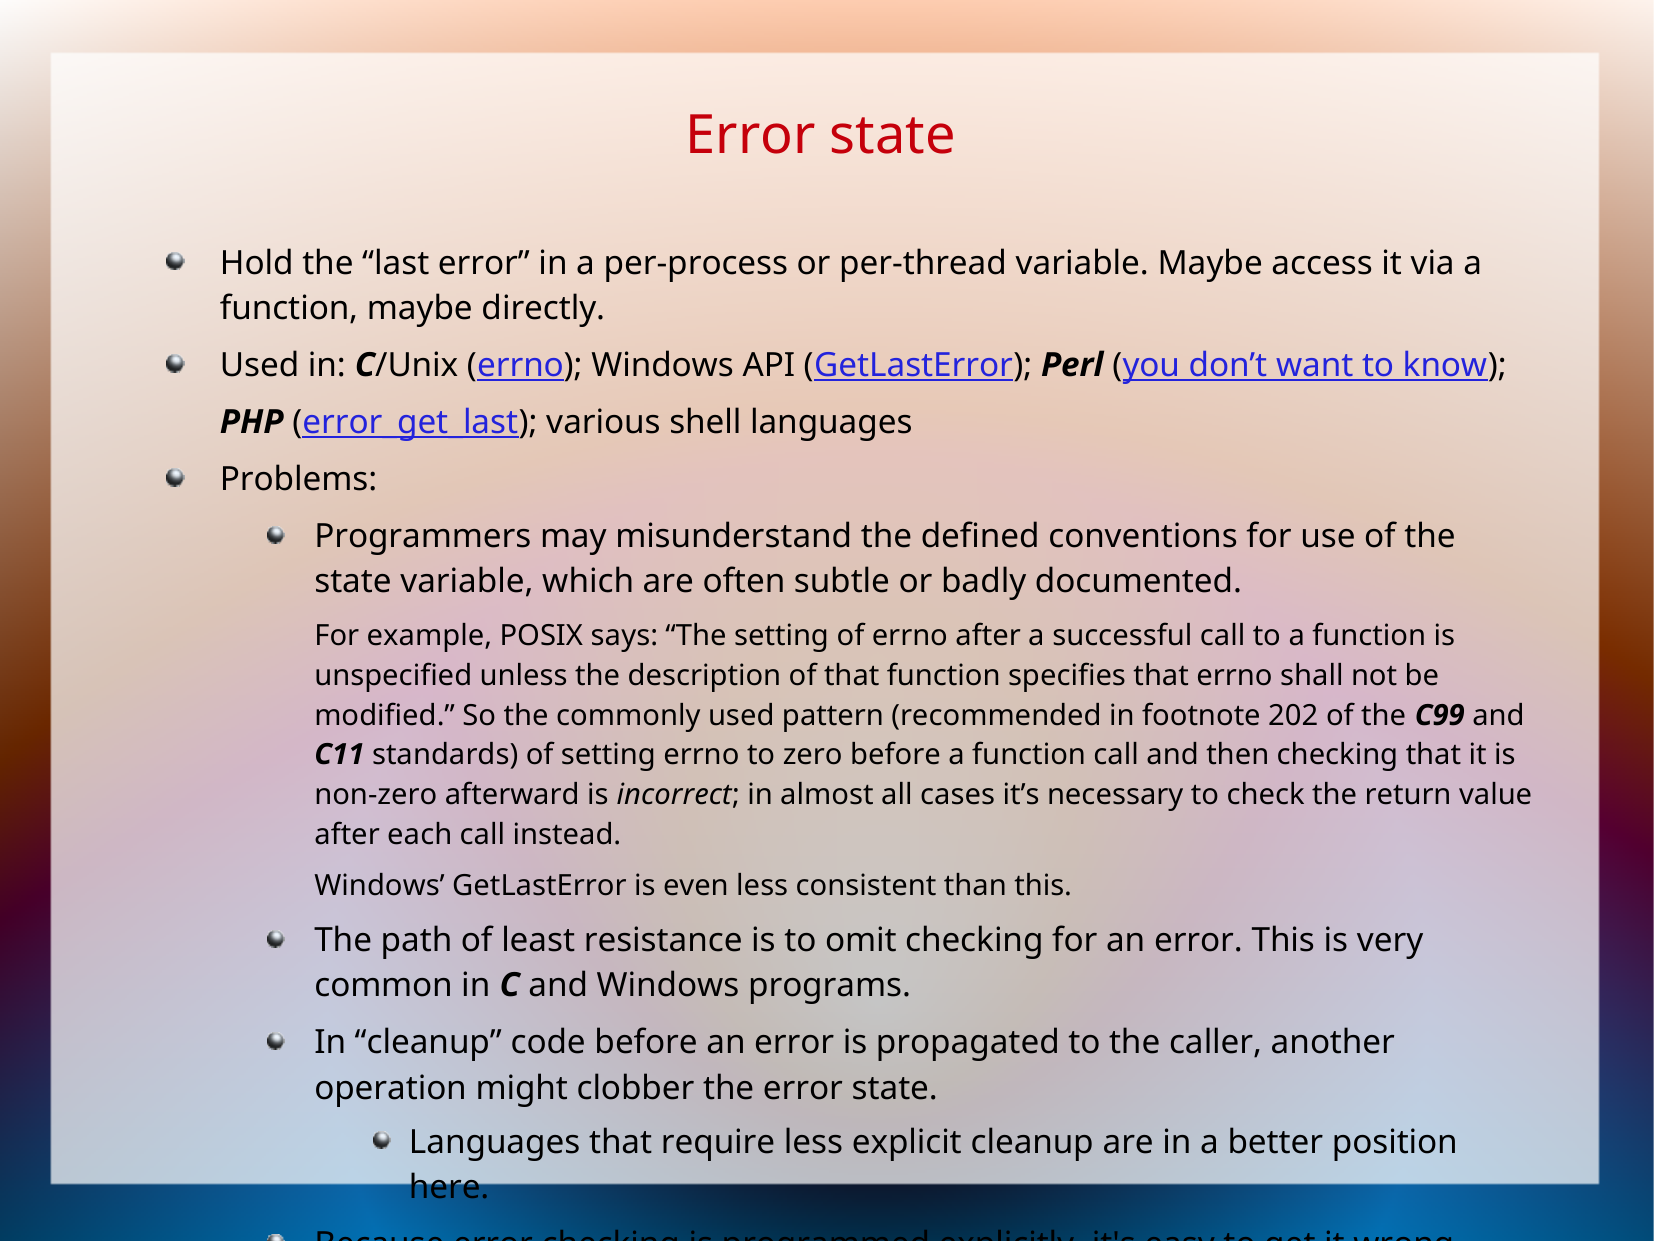

# Error state
Hold the “last error” in a per-process or per-thread variable. Maybe access it via a function, maybe directly.
Used in: C/Unix (errno); Windows API (GetLastError); Perl (you don’t want to know);
PHP (error_get_last); various shell languages
Problems:
Programmers may misunderstand the defined conventions for use of the state variable, which are often subtle or badly documented.
For example, POSIX says: “The setting of errno after a successful call to a function is unspecified unless the description of that function specifies that errno shall not be modified.” So the commonly used pattern (recommended in footnote 202 of the C99 and C11 standards) of setting errno to zero before a function call and then checking that it is non-zero afterward is incorrect; in almost all cases it’s necessary to check the return value after each call instead.
Windows’ GetLastError is even less consistent than this.
The path of least resistance is to omit checking for an error. This is very common in C and Windows programs.
In “cleanup” code before an error is propagated to the caller, another operation might clobber the error state.
Languages that require less explicit cleanup are in a better position here.
Because error checking is programmed explicitly, it's easy to get it wrong.